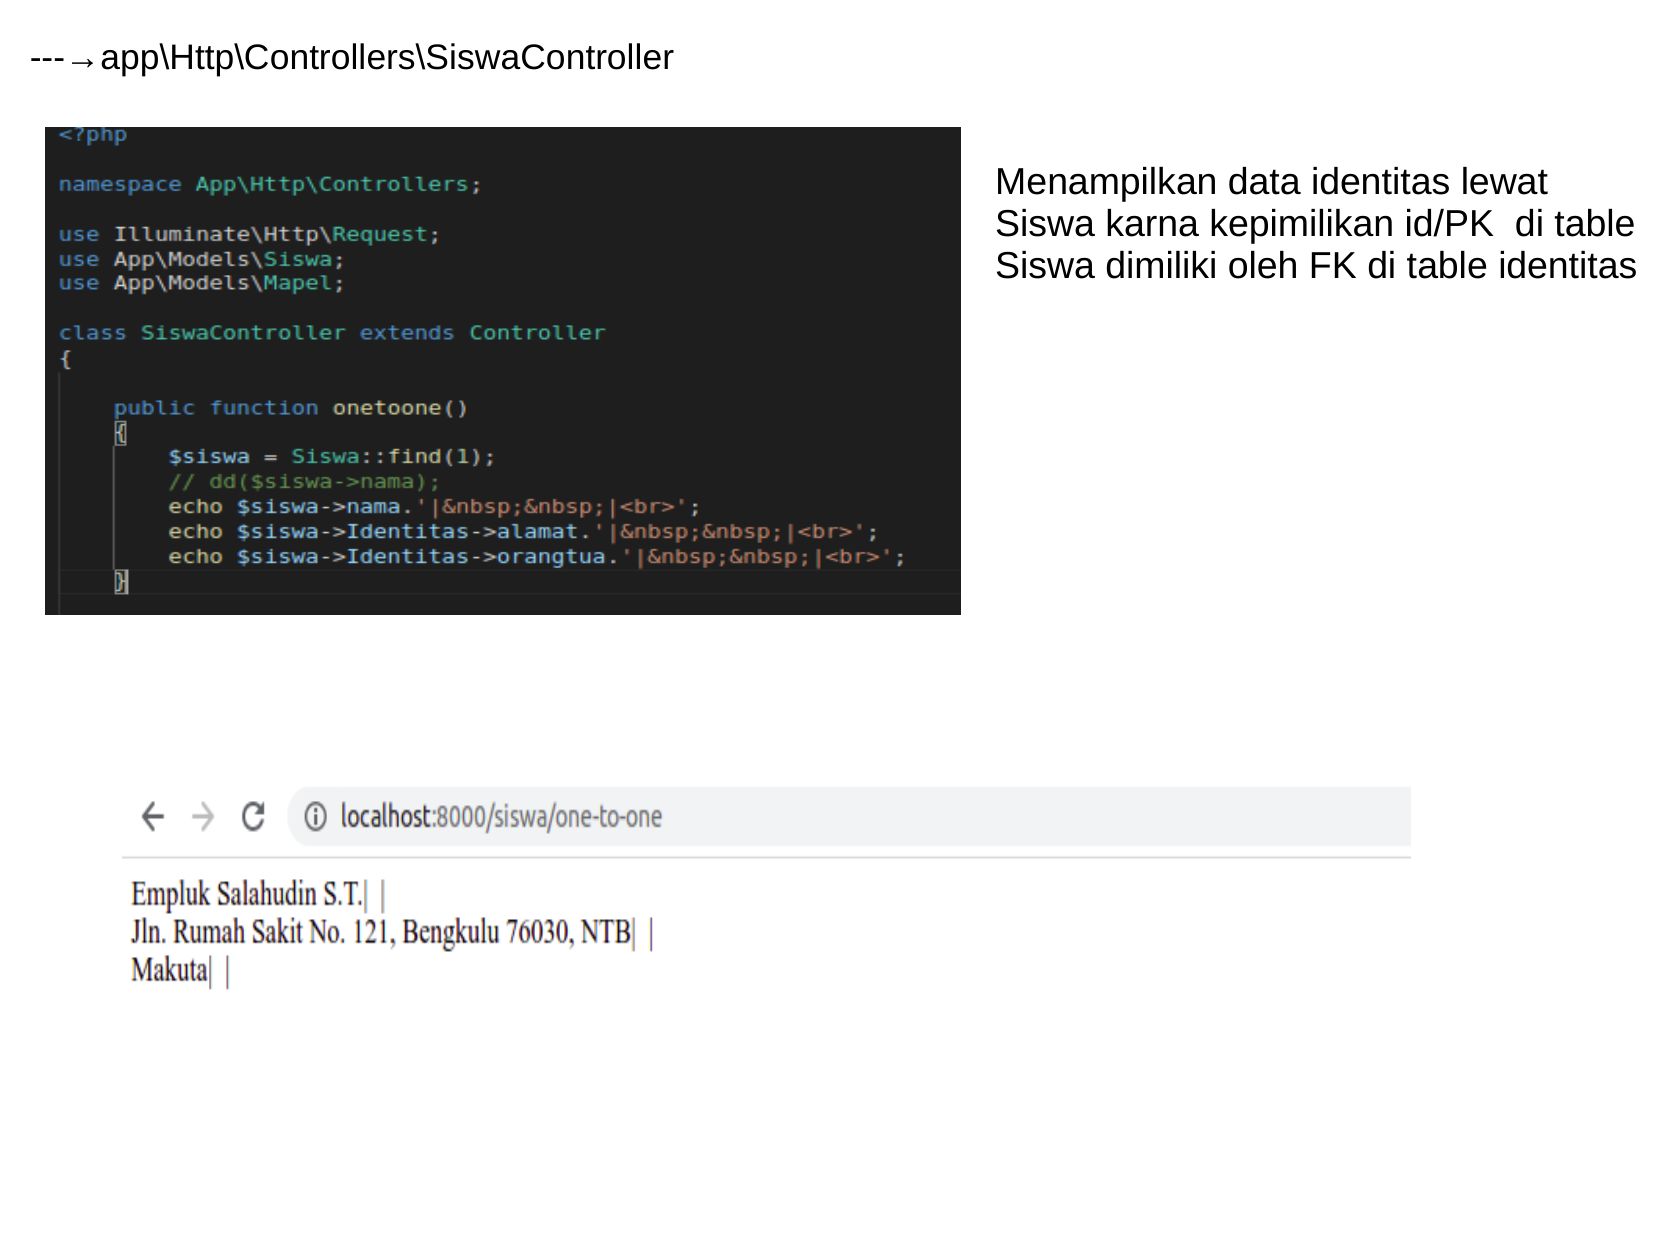

---→app\Http\Controllers\SiswaController
Menampilkan data identitas lewat
Siswa karna kepimilikan id/PK di table
Siswa dimiliki oleh FK di table identitas